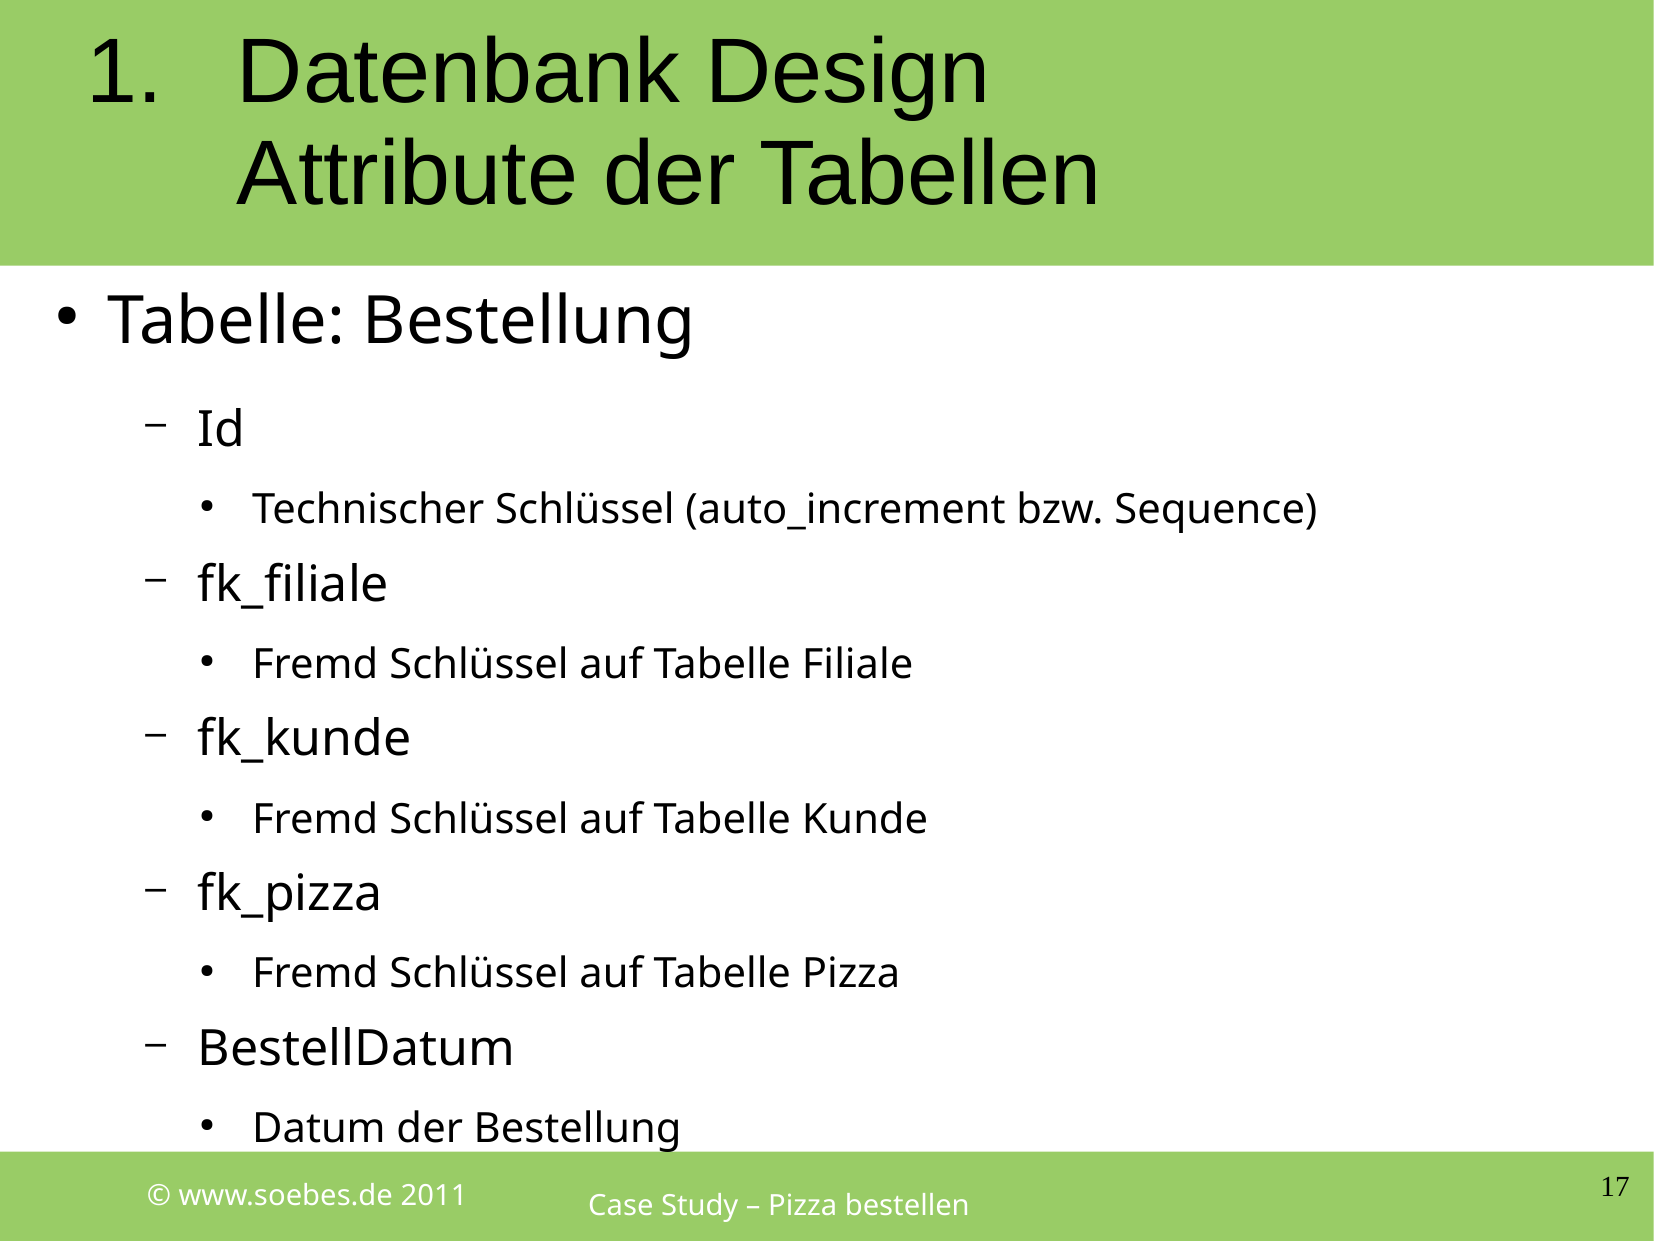

# 1.	Datenbank Design Attribute der Tabellen
Tabelle: Bestellung
Id
Technischer Schlüssel (auto_increment bzw. Sequence)
fk_filiale
Fremd Schlüssel auf Tabelle Filiale
fk_kunde
Fremd Schlüssel auf Tabelle Kunde
fk_pizza
Fremd Schlüssel auf Tabelle Pizza
BestellDatum
Datum der Bestellung
17